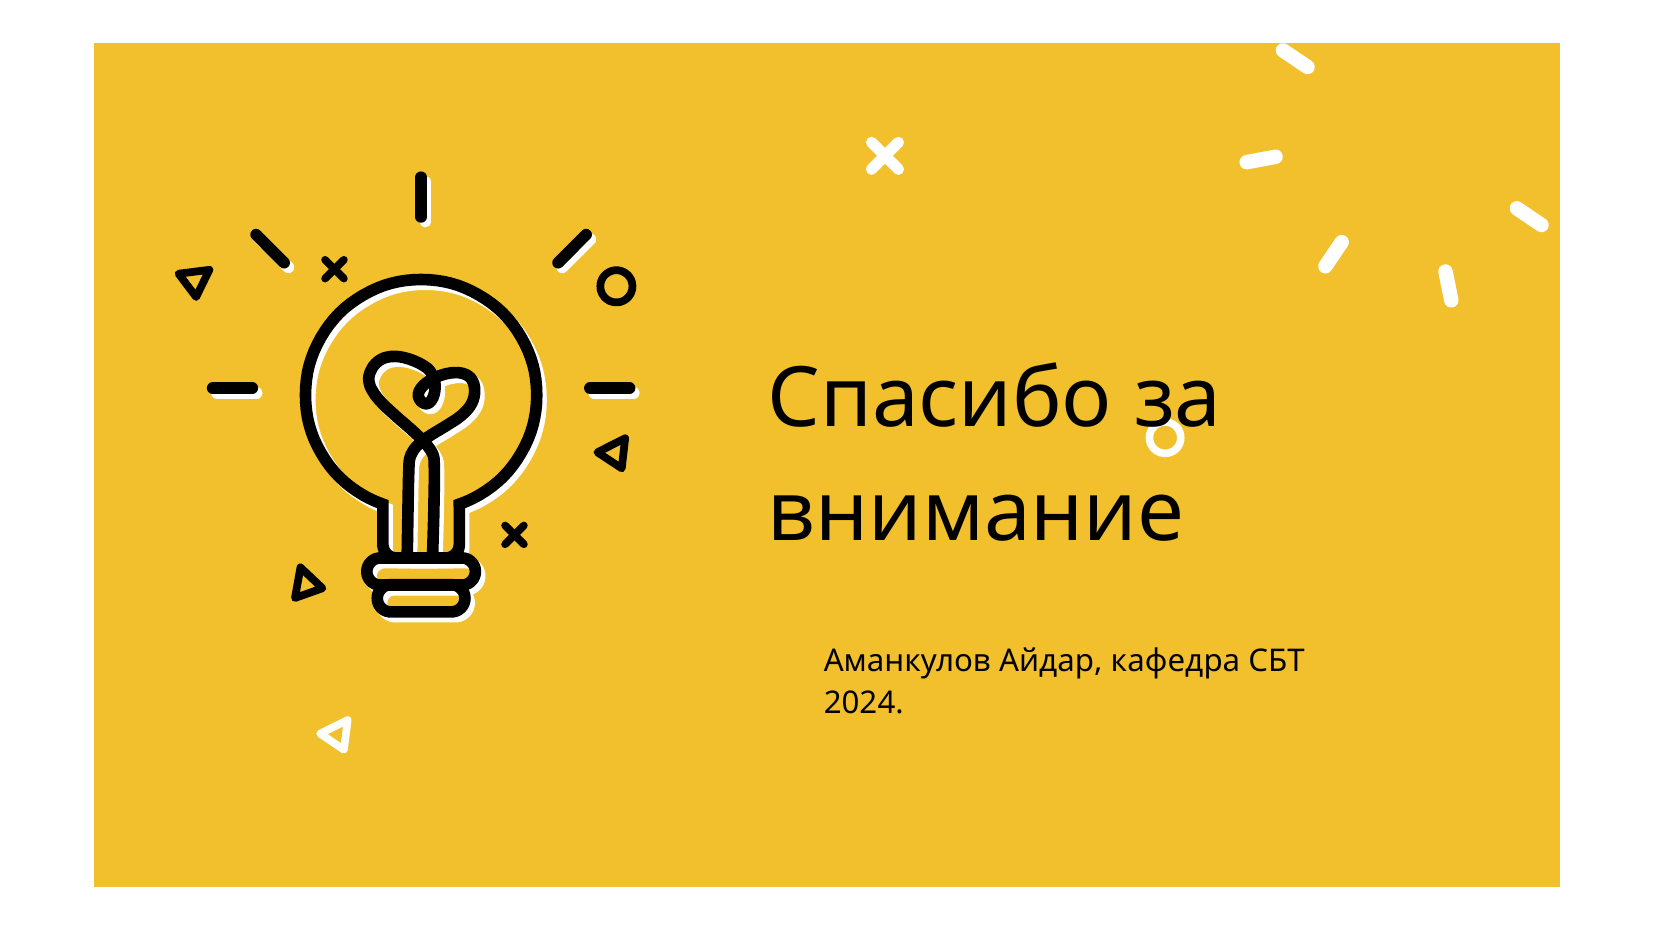

# Спасибо за внимание
Аманкулов Айдар, кафедра СБТ
2024.